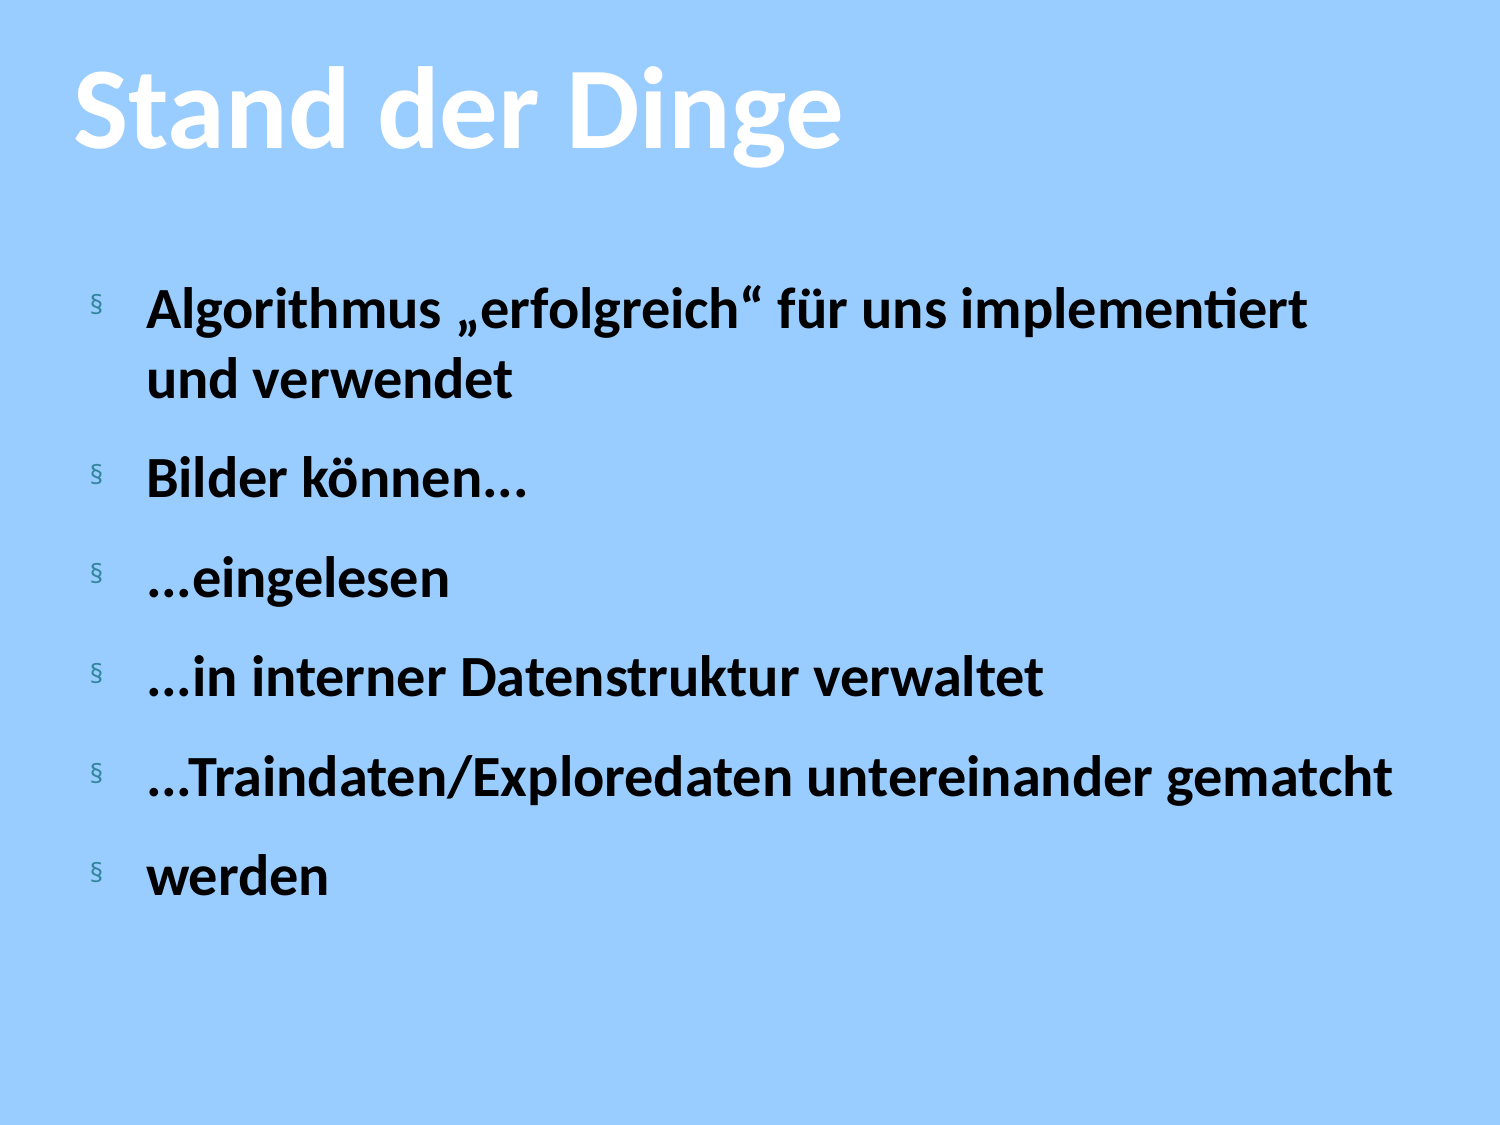

# Stand der Dinge
Algorithmus „erfolgreich“ für uns implementiert und verwendet
Bilder können...
...eingelesen
...in interner Datenstruktur verwaltet
...Traindaten/Exploredaten untereinander gematcht
werden